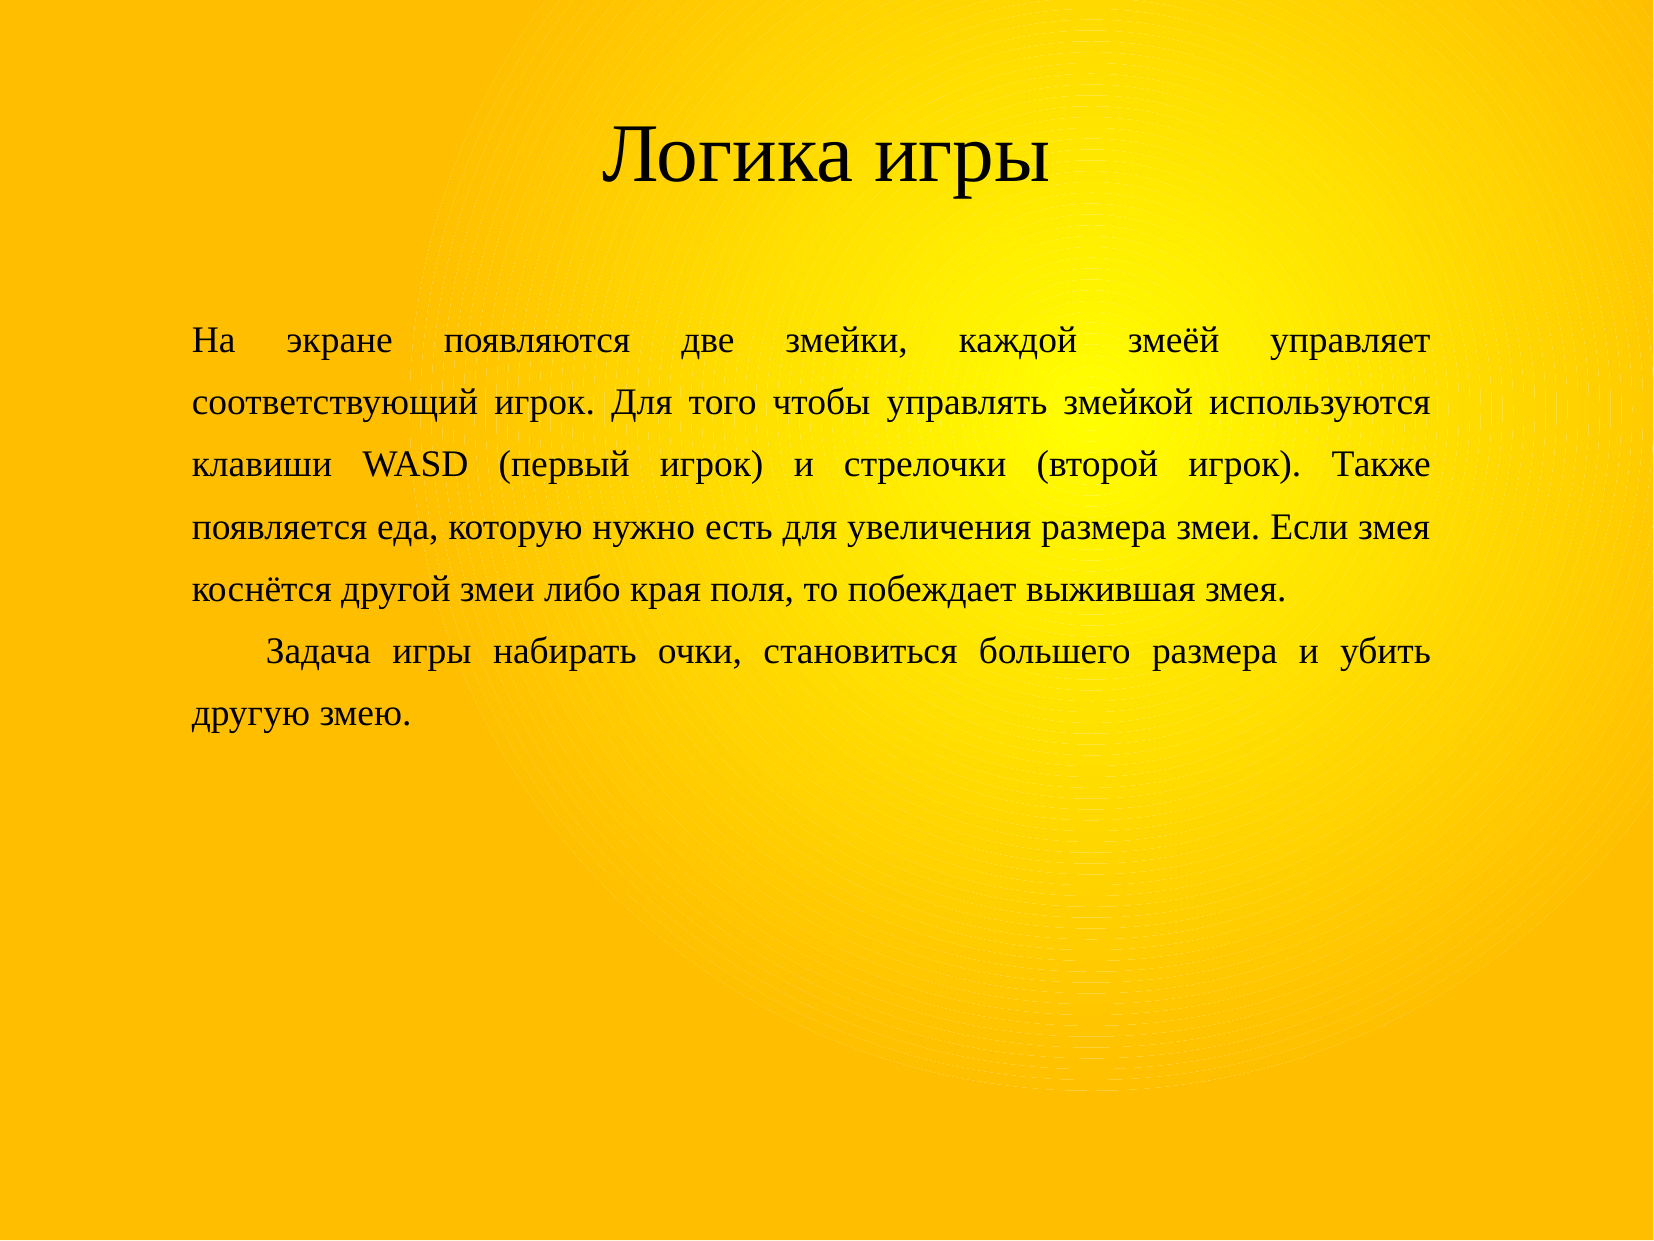

# Логика игры
На экране появляются две змейки, каждой змеёй управляет соответствующий игрок. Для того чтобы управлять змейкой используются клавиши WASD (первый игрок) и стрелочки (второй игрок). Также появляется еда, которую нужно есть для увеличения размера змеи. Если змея коснётся другой змеи либо края поля, то побеждает выжившая змея.
	Задача игры набирать очки, становиться большего размера и убить другую змею.